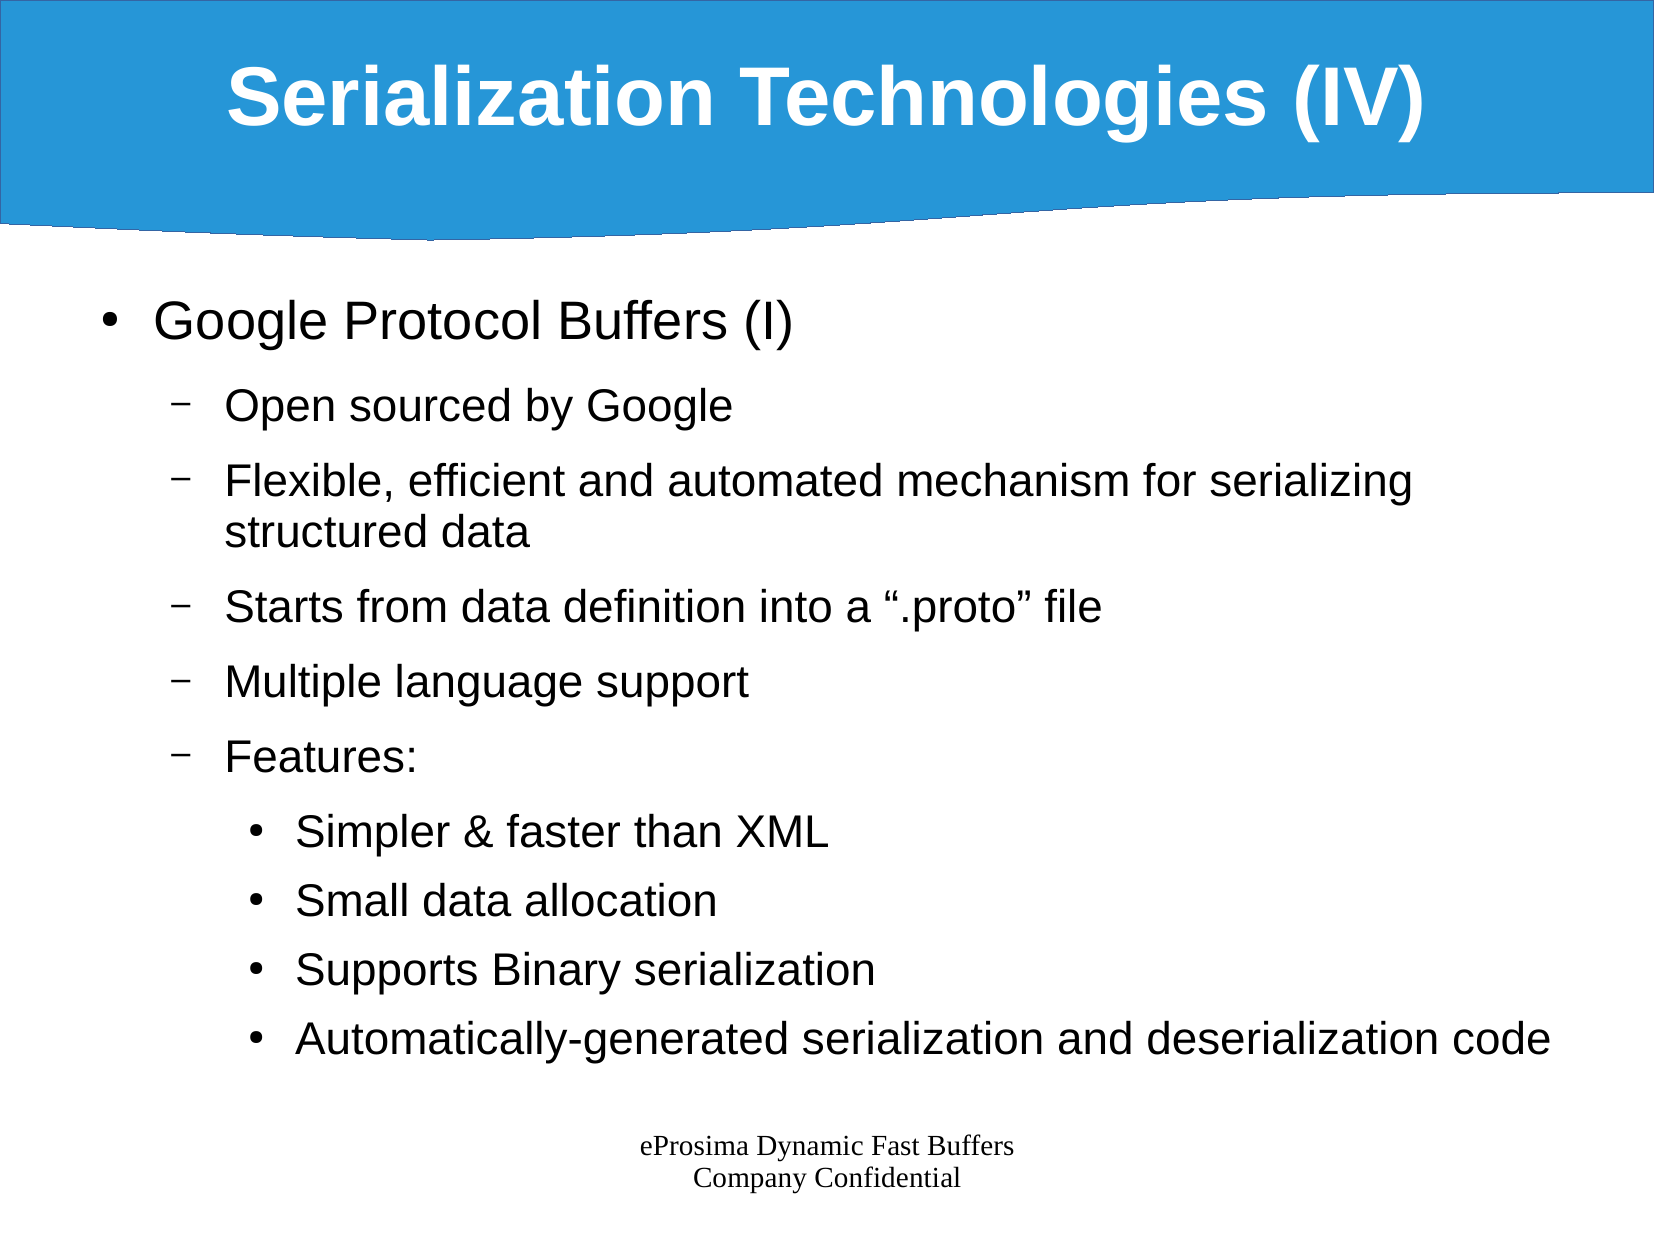

Serialization Technologies (IV)
# Google Protocol Buffers (I)
Open sourced by Google
Flexible, efficient and automated mechanism for serializing structured data
Starts from data definition into a “.proto” file
Multiple language support
Features:
Simpler & faster than XML
Small data allocation
Supports Binary serialization
Automatically-generated serialization and deserialization code
eProsima Dynamic Fast Buffers